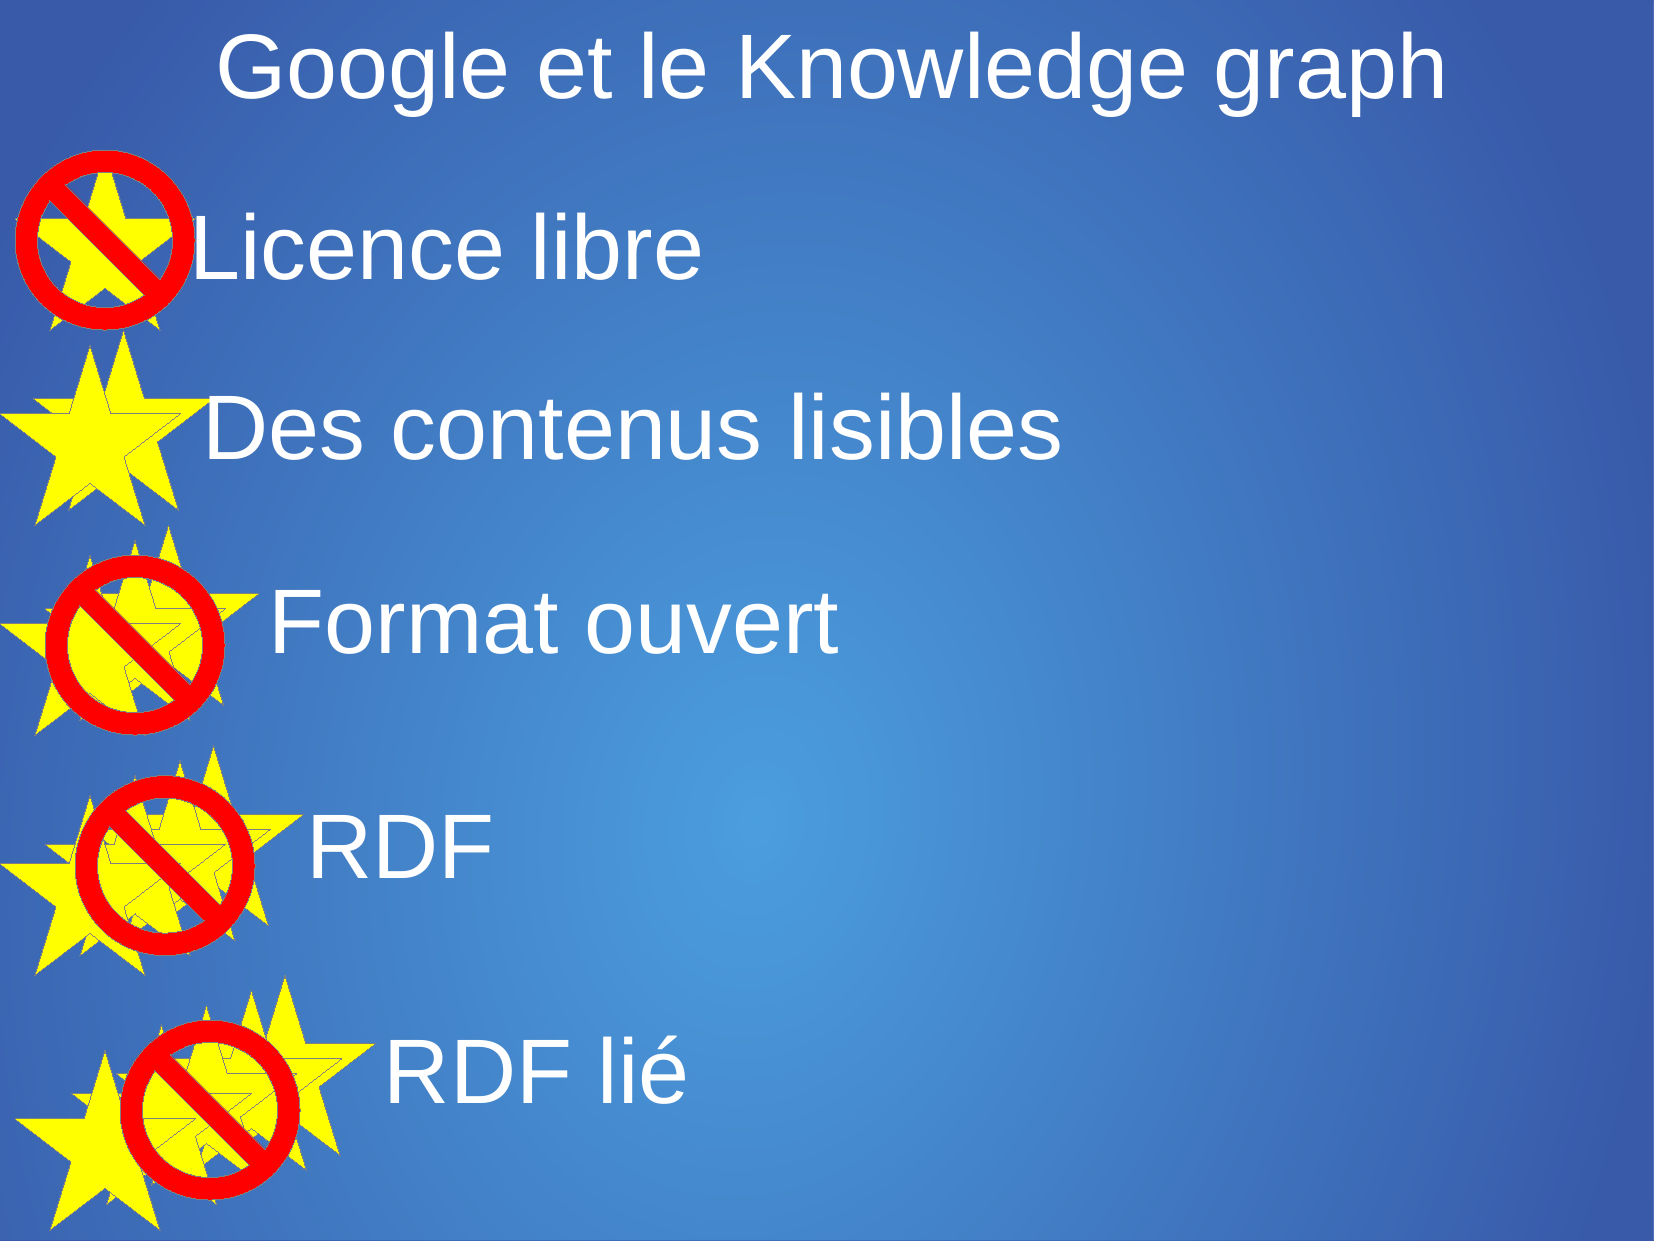

# Google et le Knowledge graph
Licence libre
Des contenus lisibles
Format ouvert
RDF
RDF lié